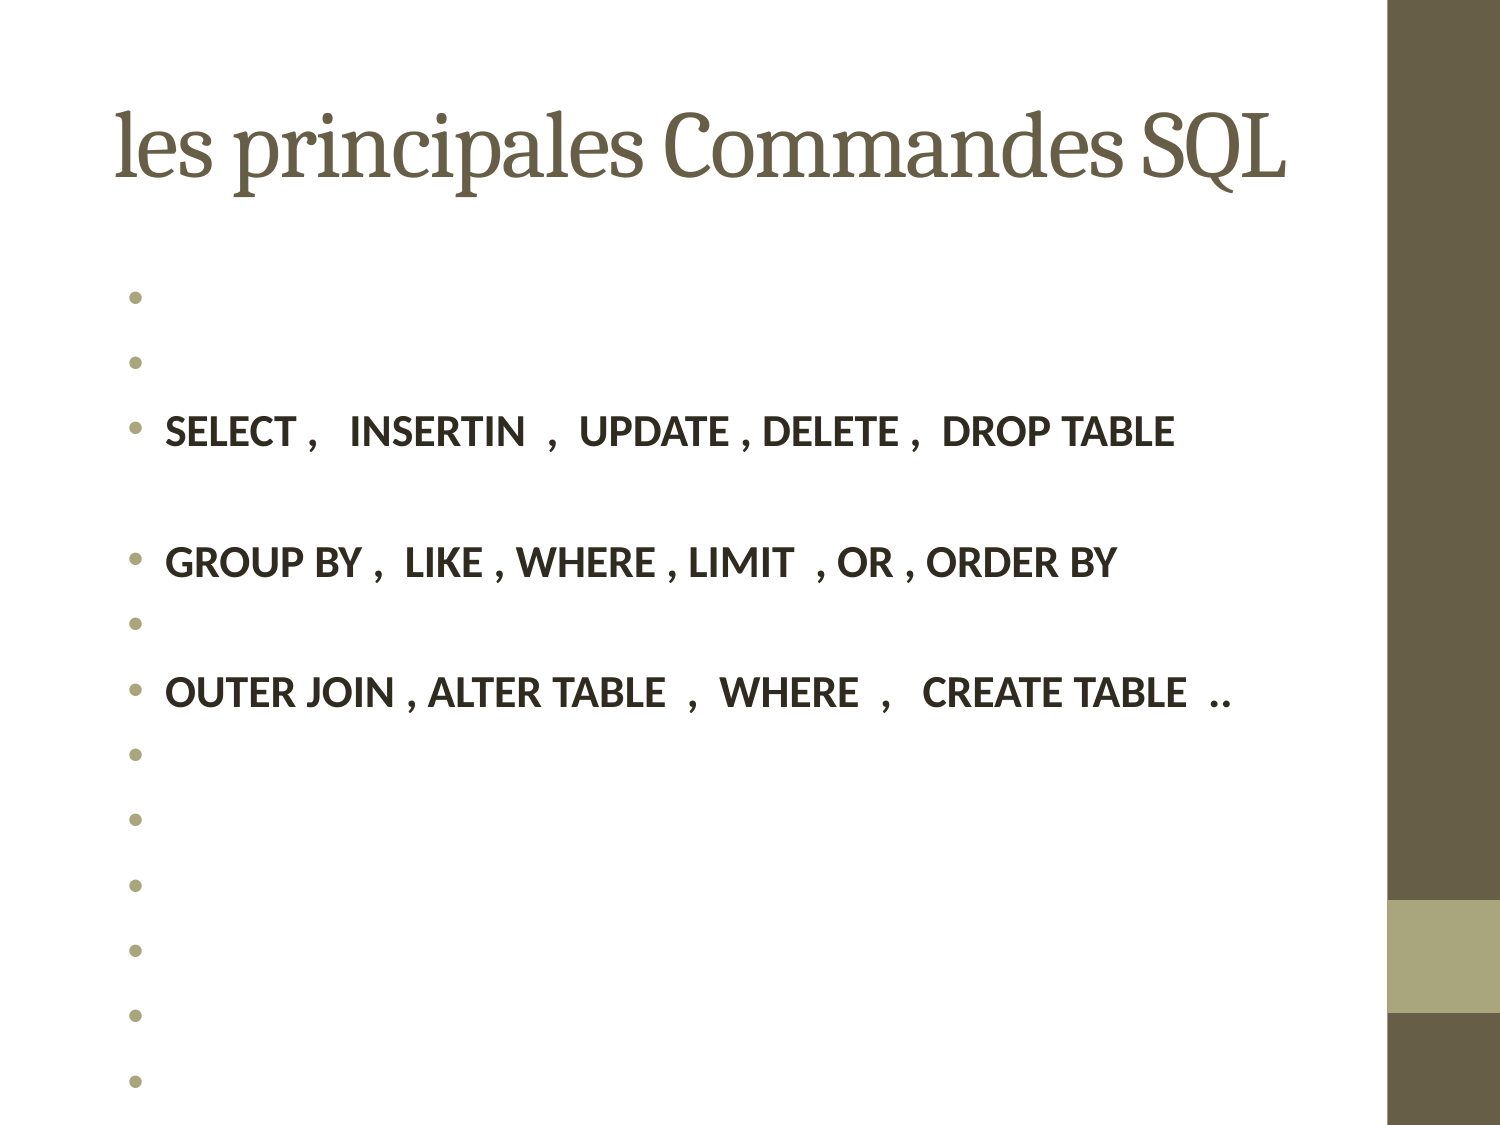

# les principales Commandes SQL
SELECT , INSERTIN , UPDATE , DELETE , DROP TABLE
GROUP BY , LIKE , WHERE , LIMIT , OR , ORDER BY
OUTER JOIN , ALTER TABLE , WHERE , CREATE TABLE ..